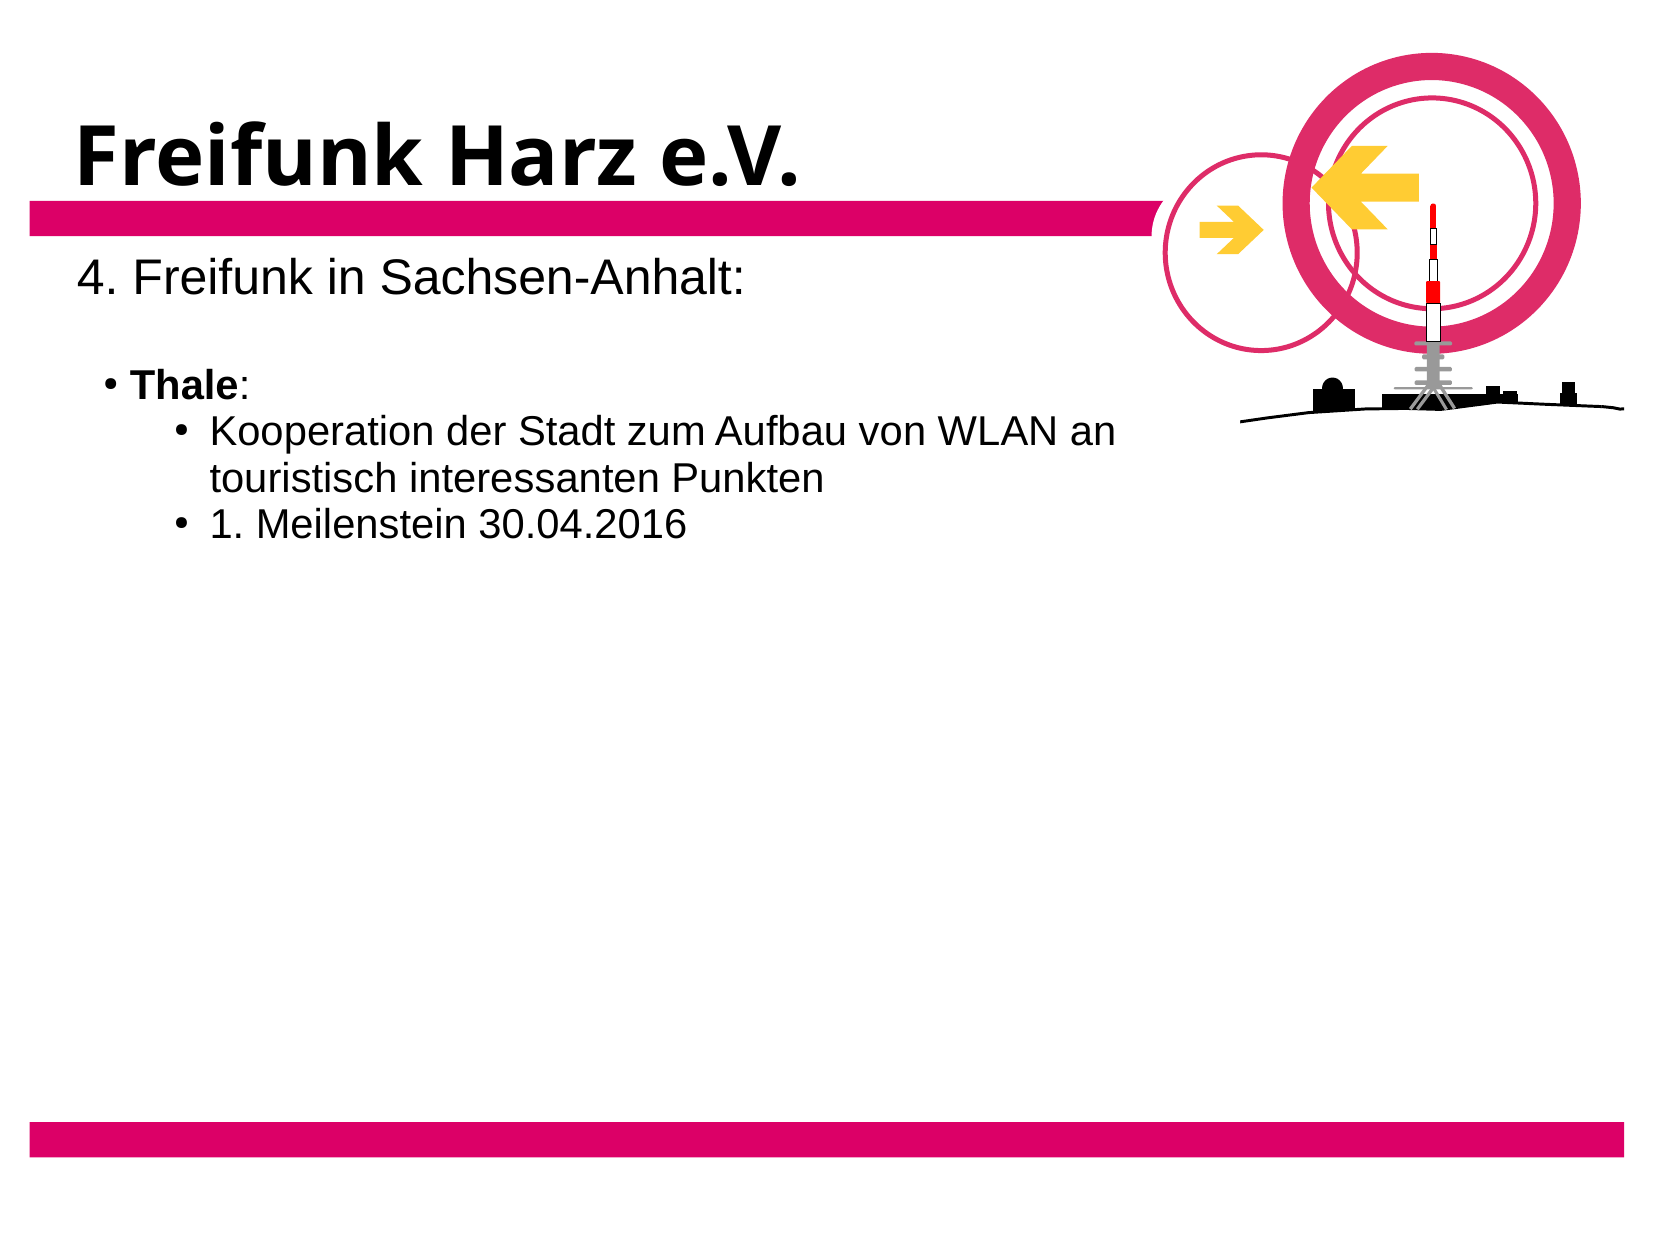

# 4. Freifunk in Sachsen-Anhalt:
 Thale:
Kooperation der Stadt zum Aufbau von WLAN an touristisch interessanten Punkten
1. Meilenstein 30.04.2016